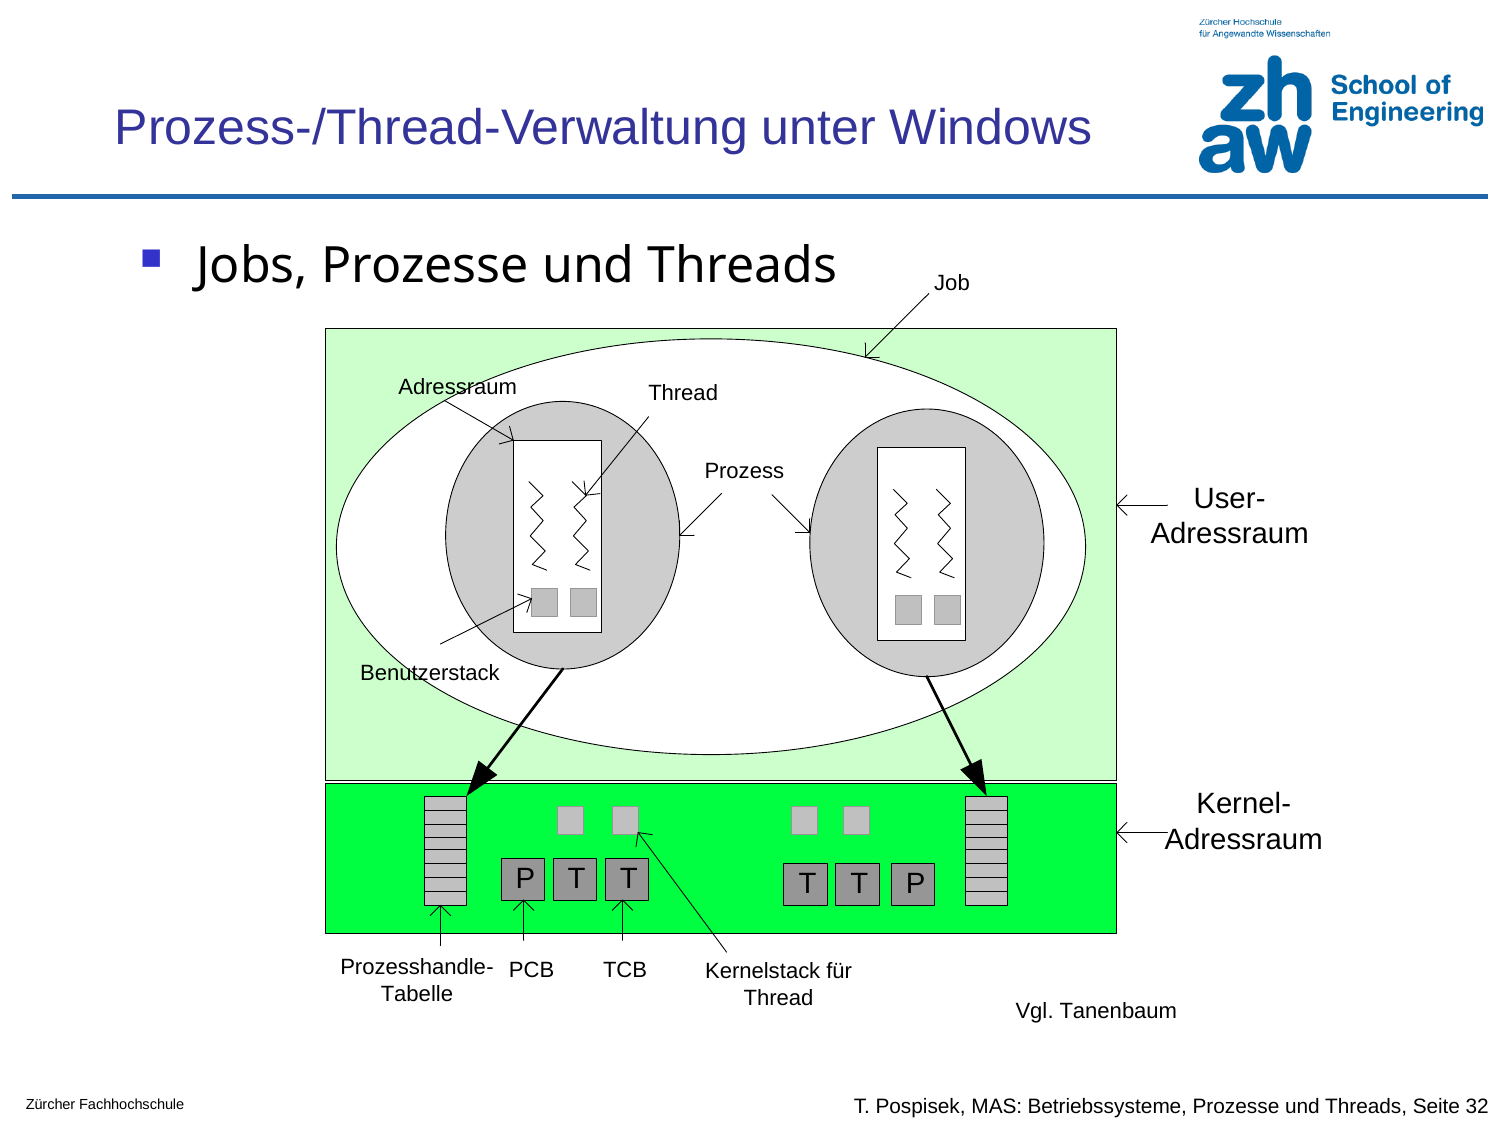

# Prozess-/Thread-Verwaltung unter Windows
Jobs, Prozesse und Threads